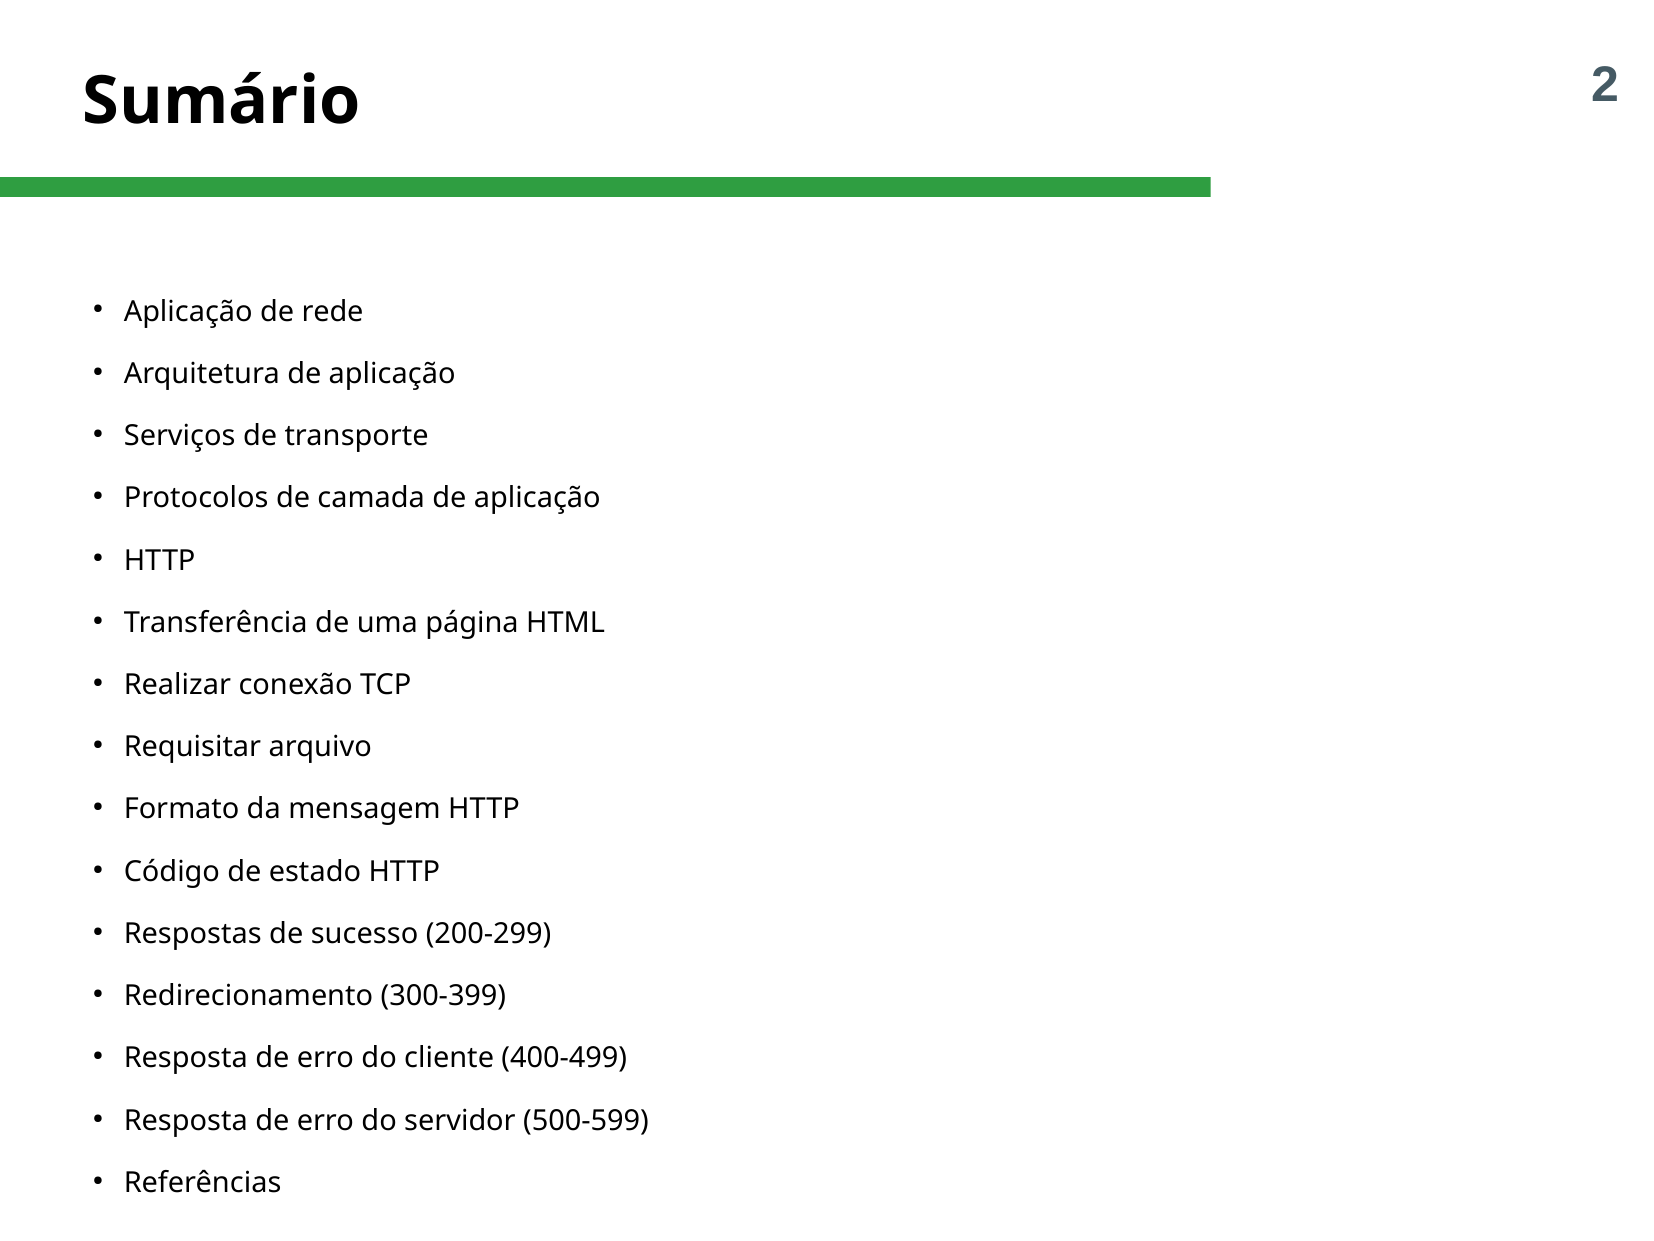

# Sumário
Aplicação de rede
Arquitetura de aplicação
Serviços de transporte
Protocolos de camada de aplicação
HTTP
Transferência de uma página HTML
Realizar conexão TCP
Requisitar arquivo
Formato da mensagem HTTP
Código de estado HTTP
Respostas de sucesso (200-299)
Redirecionamento (300-399)
Resposta de erro do cliente (400-499)
Resposta de erro do servidor (500-599)
Referências